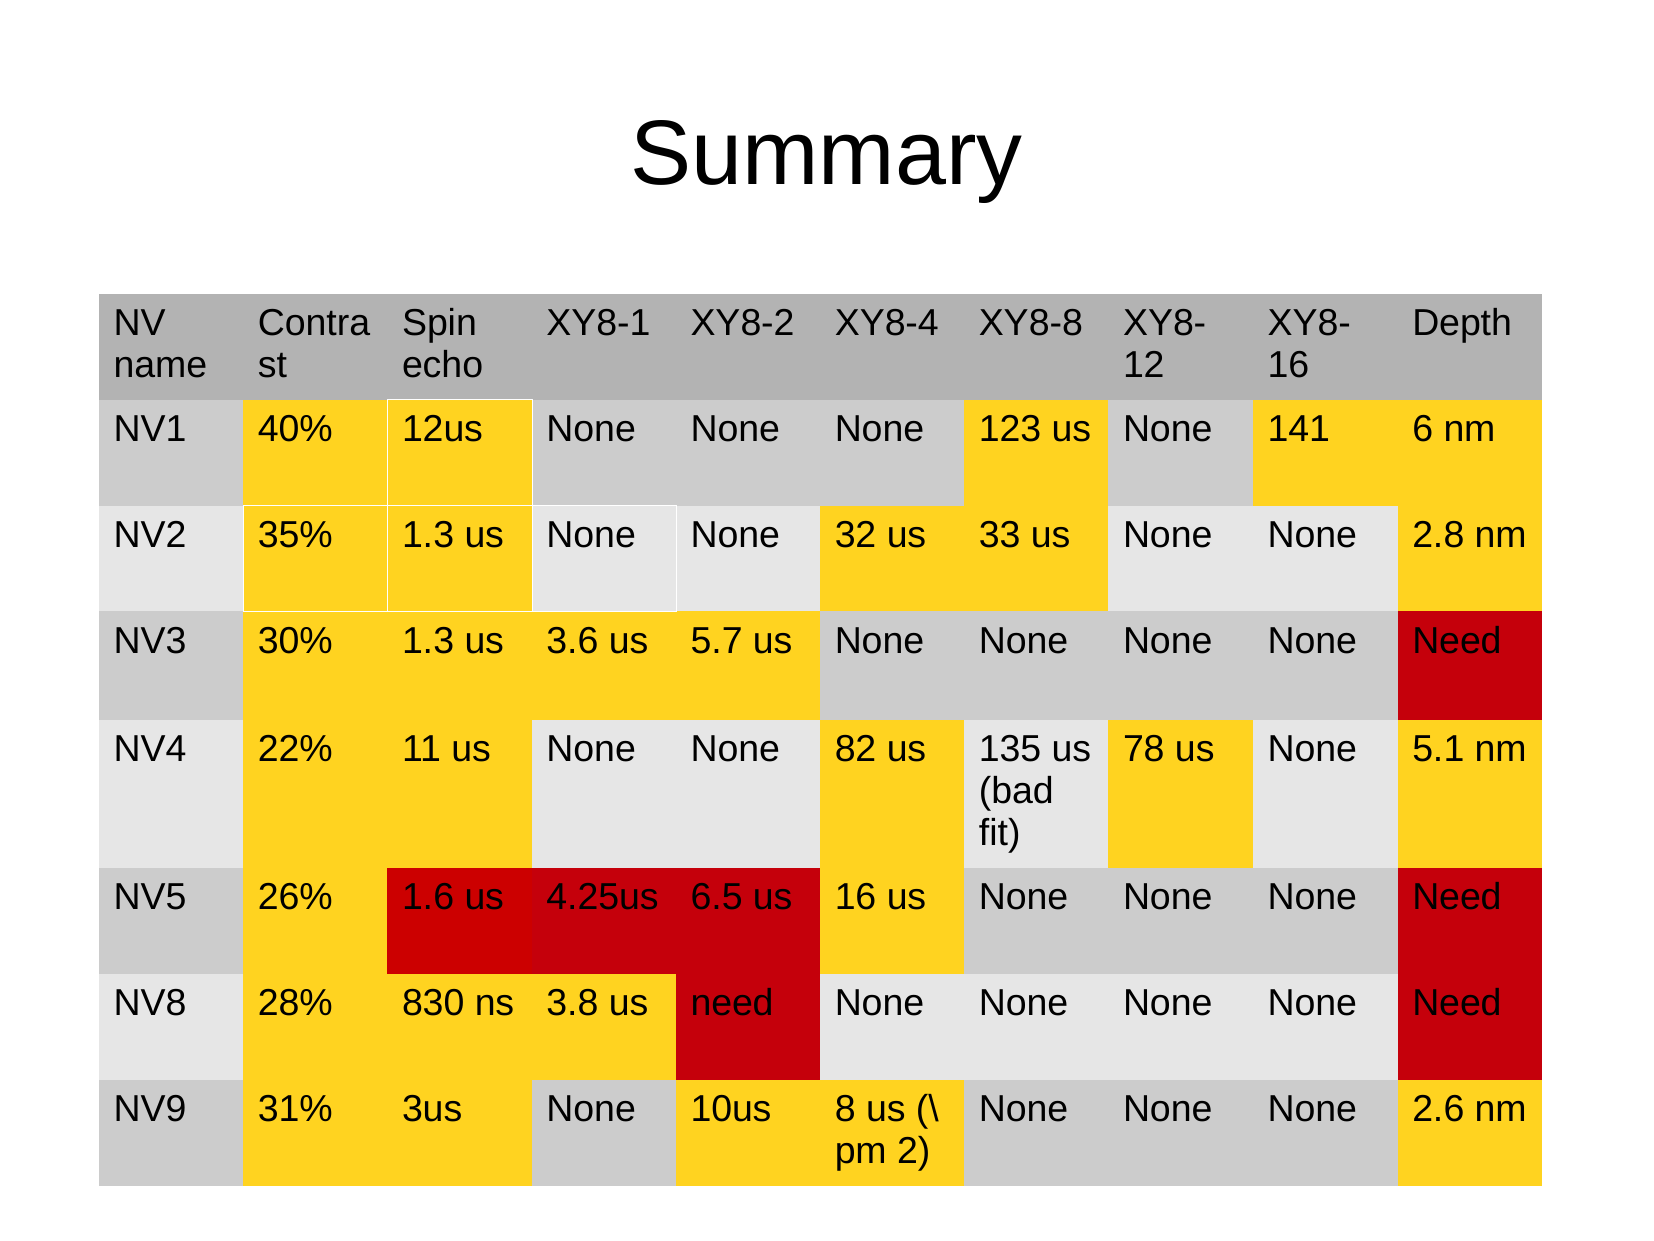

# Summary
| NV name | Contrast | Spin echo | XY8-1 | XY8-2 | XY8-4 | XY8-8 | XY8-12 | XY8-16 | Depth |
| --- | --- | --- | --- | --- | --- | --- | --- | --- | --- |
| NV1 | 40% | 12us | None | None | None | 123 us | None | 141 | 6 nm |
| NV2 | 35% | 1.3 us | None | None | 32 us | 33 us | None | None | 2.8 nm |
| NV3 | 30% | 1.3 us | 3.6 us | 5.7 us | None | None | None | None | Need |
| NV4 | 22% | 11 us | None | None | 82 us | 135 us (bad fit) | 78 us | None | 5.1 nm |
| NV5 | 26% | 1.6 us | 4.25us | 6.5 us | 16 us | None | None | None | Need |
| NV8 | 28% | 830 ns | 3.8 us | need | None | None | None | None | Need |
| NV9 | 31% | 3us | None | 10us | 8 us (\pm 2) | None | None | None | 2.6 nm |